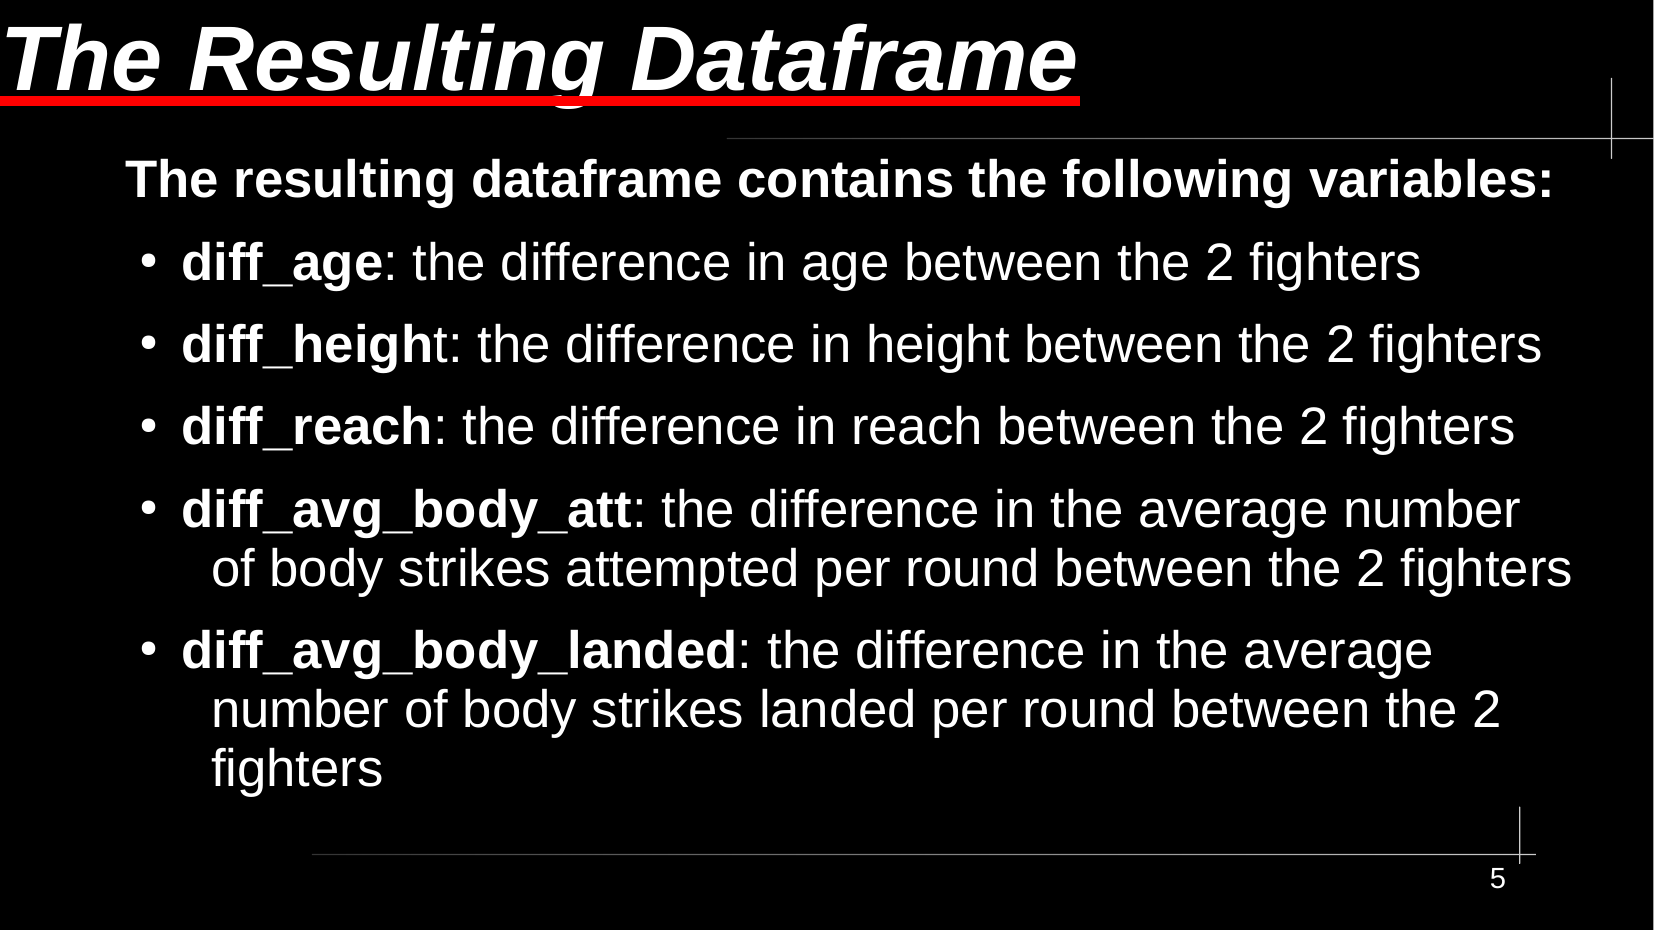

# The Resulting Dataframe
The resulting dataframe contains the following variables:
diff_age: the difference in age between the 2 fighters
diff_height: the difference in height between the 2 fighters
diff_reach: the difference in reach between the 2 fighters
diff_avg_body_att: the difference in the average number of body strikes attempted per round between the 2 fighters
diff_avg_body_landed: the difference in the average number of body strikes landed per round between the 2 fighters
5